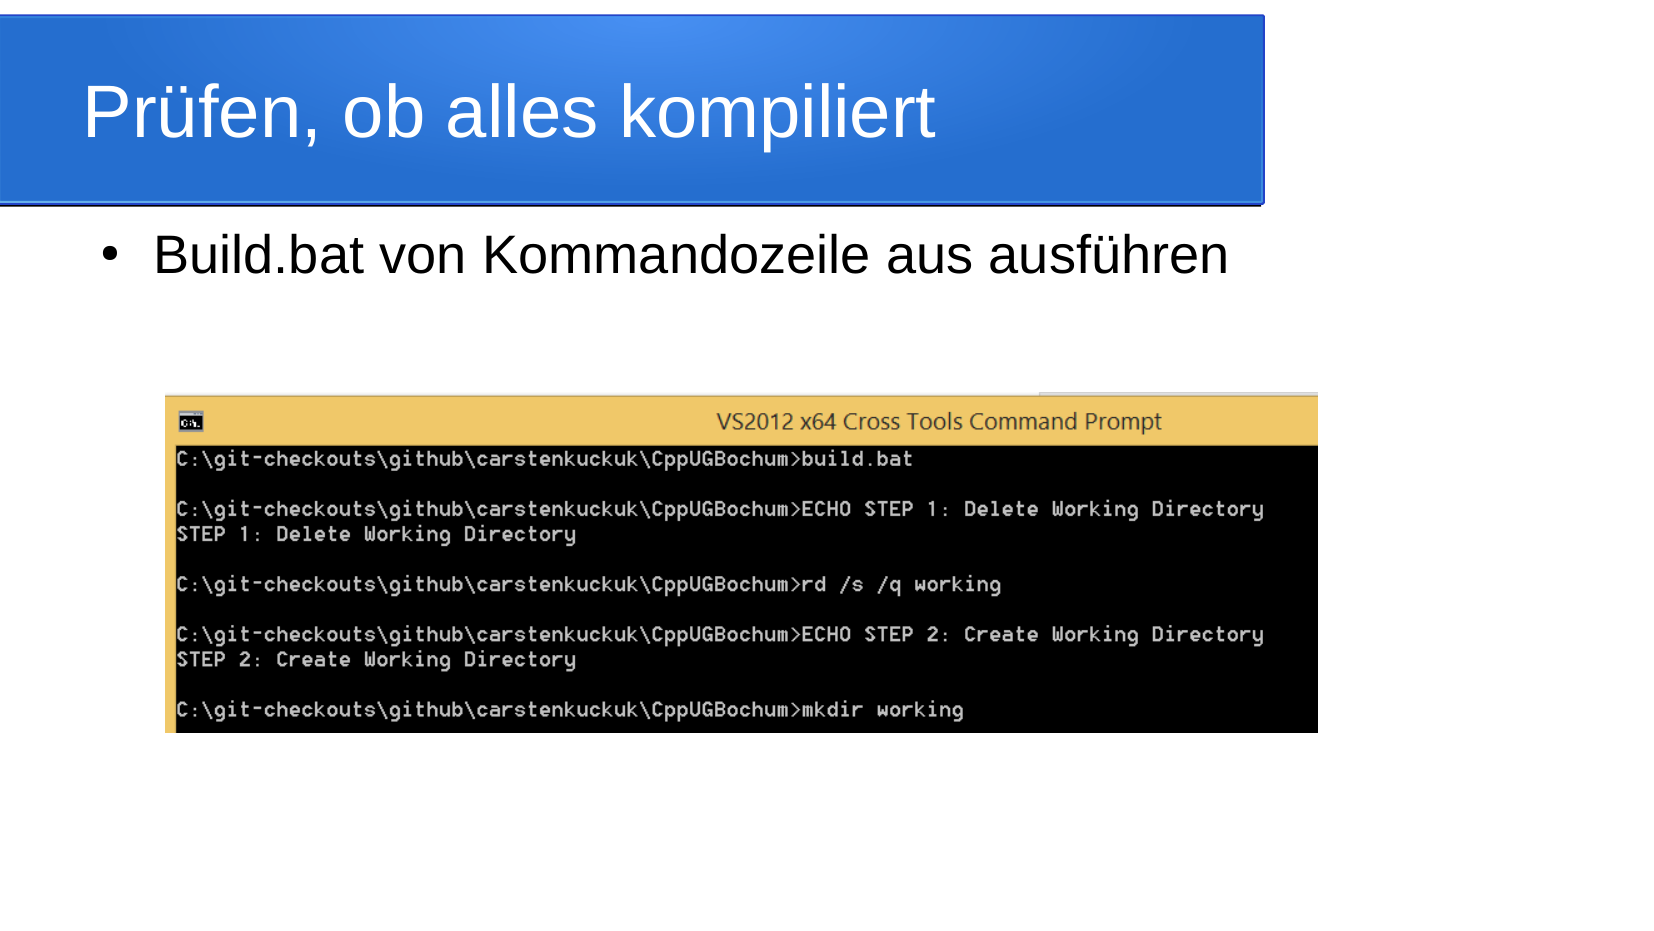

# Prüfen, ob alles kompiliert
Build.bat von Kommandozeile aus ausführen